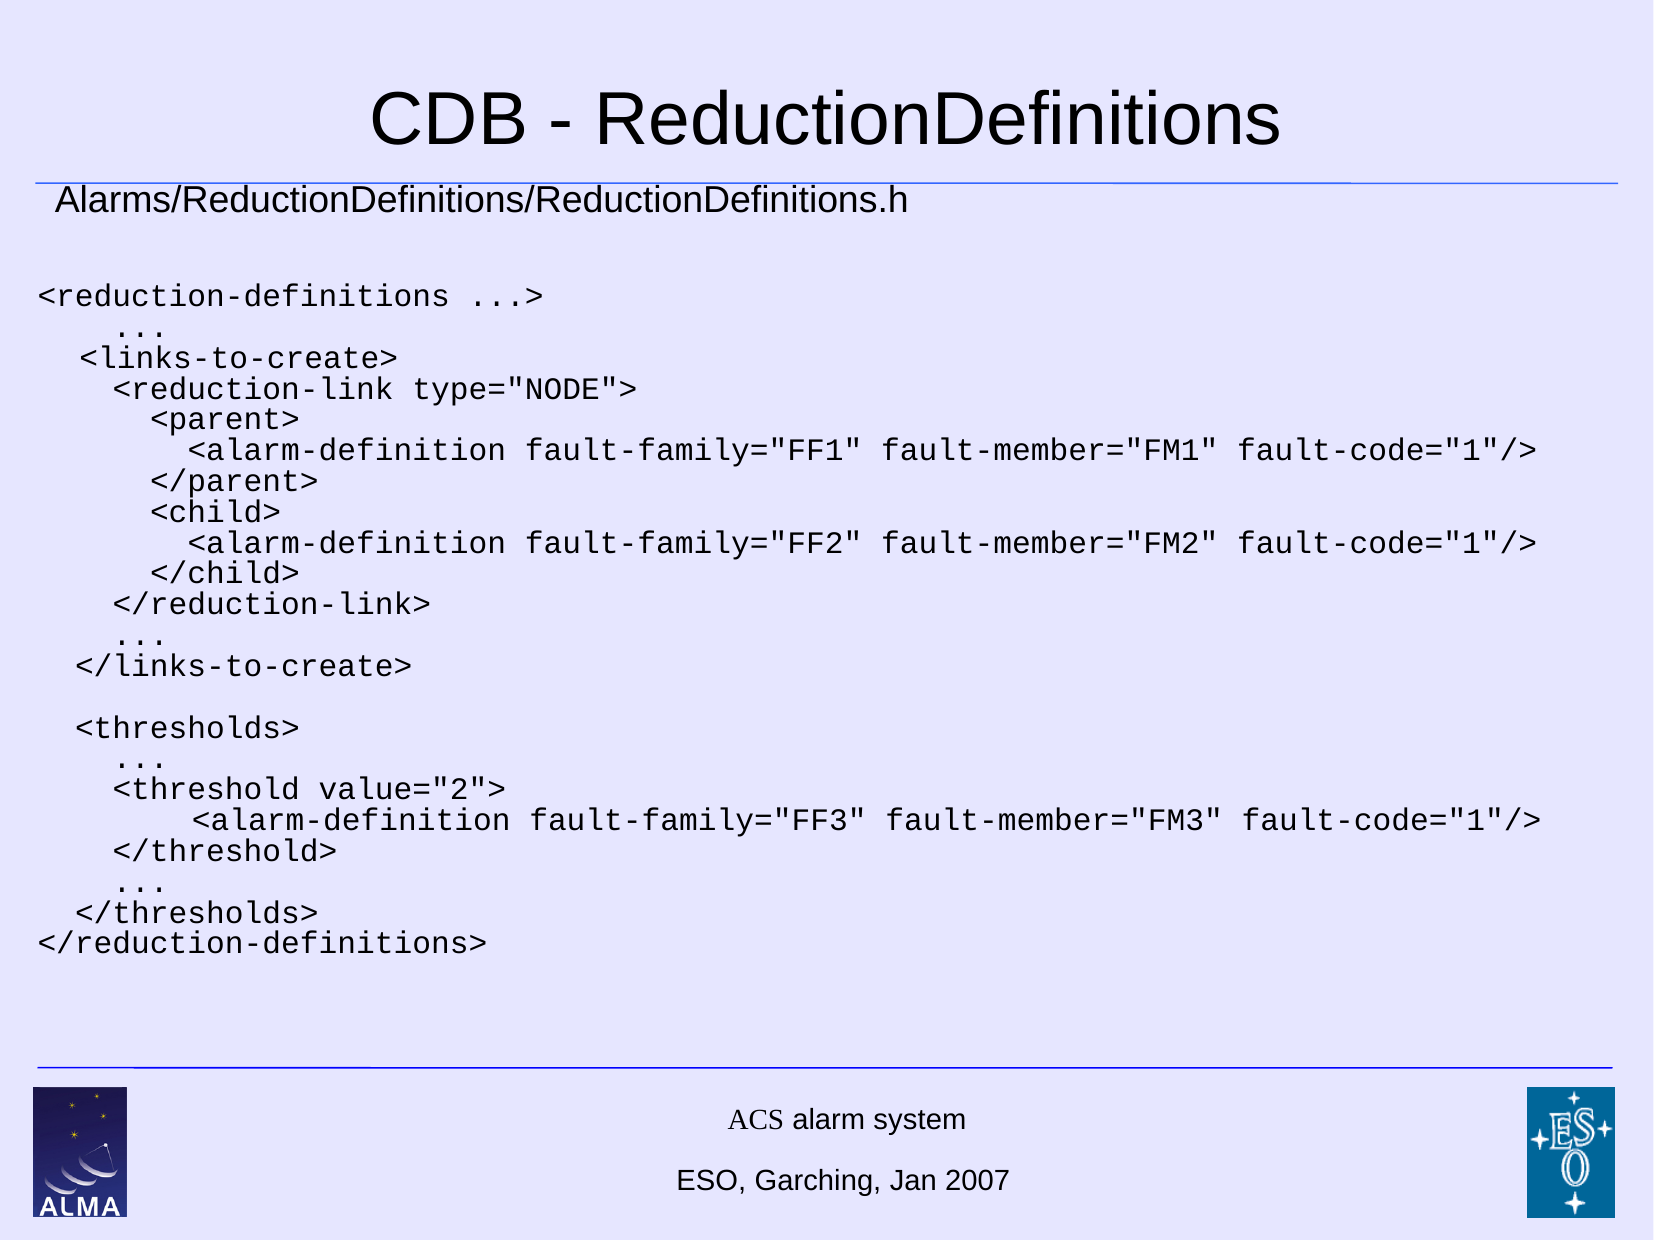

# CDB - ReductionDefinitions
Alarms/ReductionDefinitions/ReductionDefinitions.h
<reduction-definitions ...>
 ...
	 <links-to-create>
 <reduction-link type="NODE">
 <parent>
 <alarm-definition fault-family="FF1" fault-member="FM1" fault-code="1"/>
 </parent>
 <child>
 <alarm-definition fault-family="FF2" fault-member="FM2" fault-code="1"/>
 </child>
 </reduction-link>
 ...
 </links-to-create>
 <thresholds>
 ...
 <threshold value="2">
			<alarm-definition fault-family="FF3" fault-member="FM3" fault-code="1"/>
 </threshold>
 ...
 </thresholds>
</reduction-definitions>